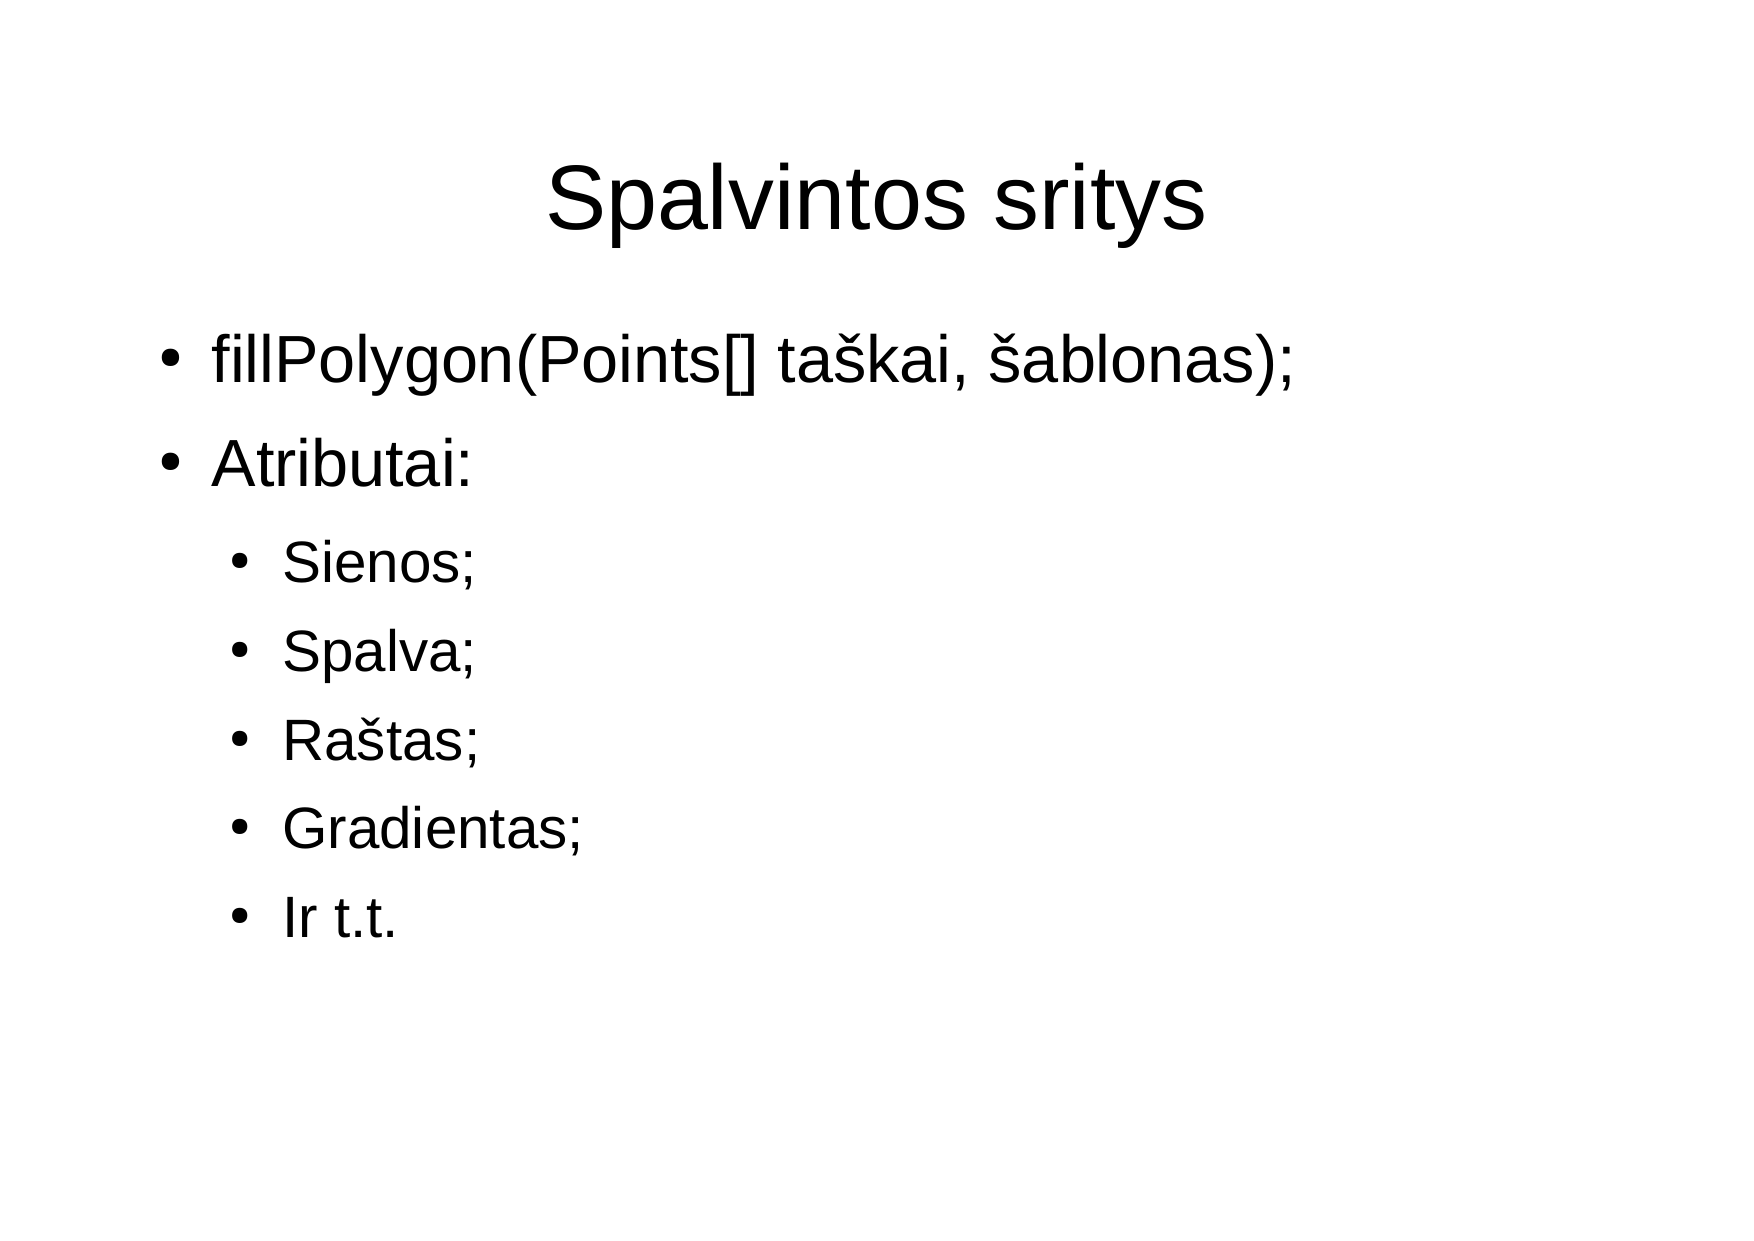

# Spalvintos sritys
fillPolygon(Points[] taškai, šablonas);
Atributai:
Sienos;
Spalva;
Raštas;
Gradientas;
Ir t.t.